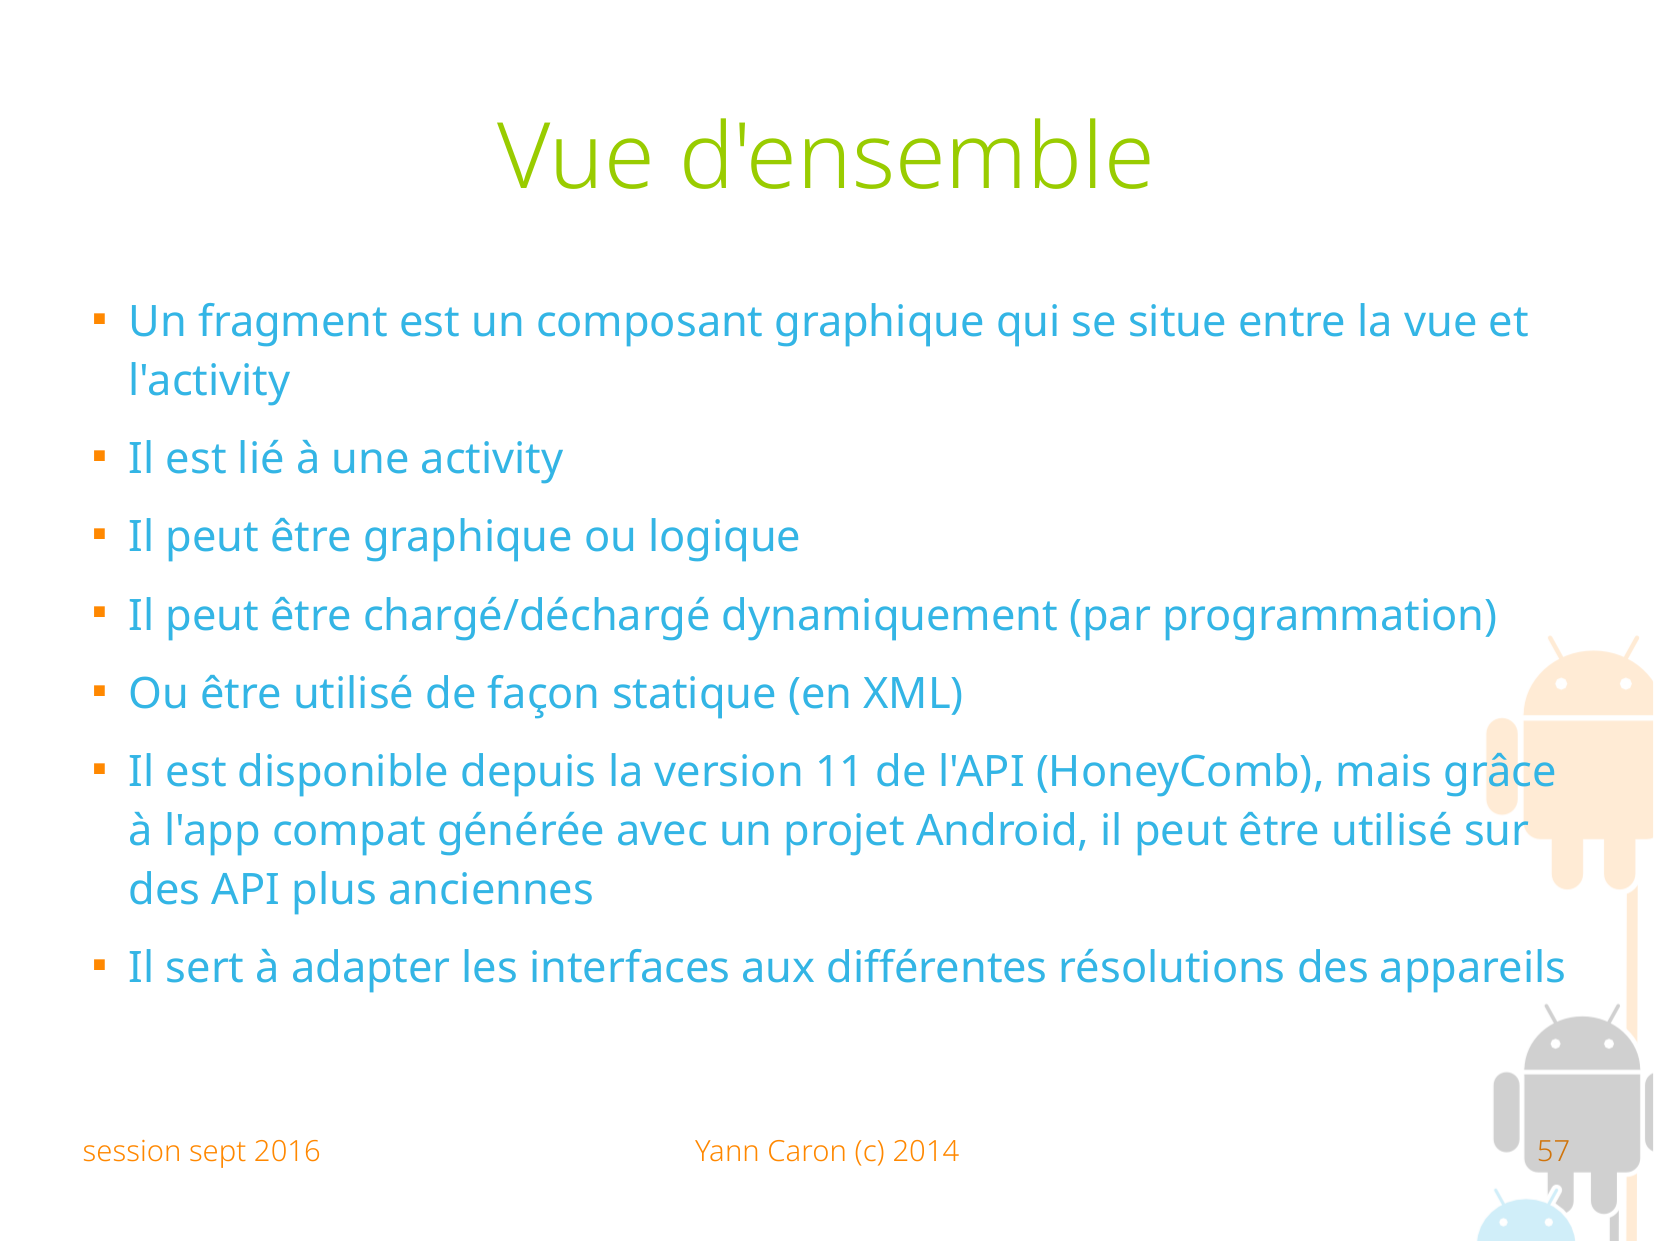

# Vue d'ensemble
Un fragment est un composant graphique qui se situe entre la vue et l'activity
Il est lié à une activity
Il peut être graphique ou logique
Il peut être chargé/déchargé dynamiquement (par programmation)
Ou être utilisé de façon statique (en XML)
Il est disponible depuis la version 11 de l'API (HoneyComb), mais grâce à l'app compat générée avec un projet Android, il peut être utilisé sur des API plus anciennes
Il sert à adapter les interfaces aux différentes résolutions des appareils
session sept 2016
Yann Caron (c) 2014
57